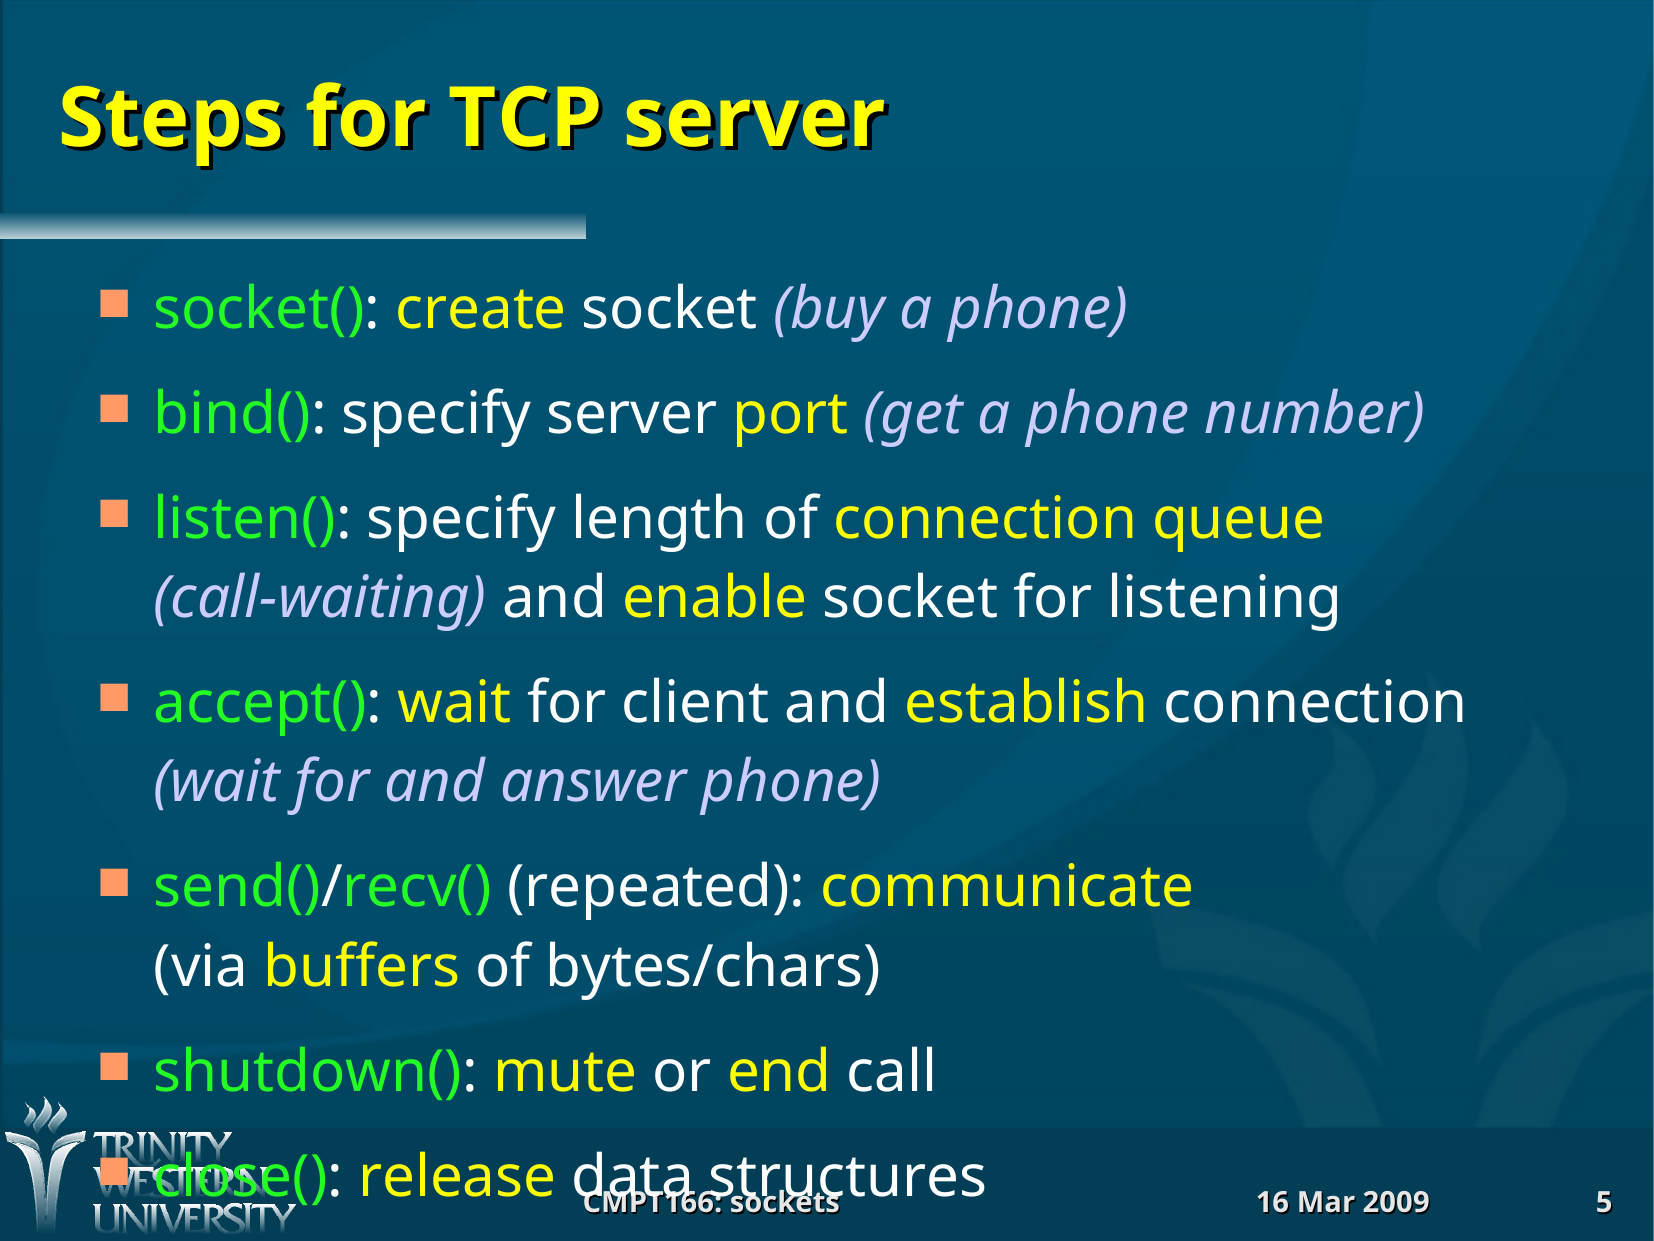

# Steps for TCP server
socket(): create socket (buy a phone)
bind(): specify server port (get a phone number)
listen(): specify length of connection queue
(call-waiting) and enable socket for listening
accept(): wait for client and establish connection (wait for and answer phone)
send()/recv() (repeated): communicate
(via buffers of bytes/chars)
shutdown(): mute or end call
close(): release data structures
CMPT166: sockets
16 Mar 2009
5